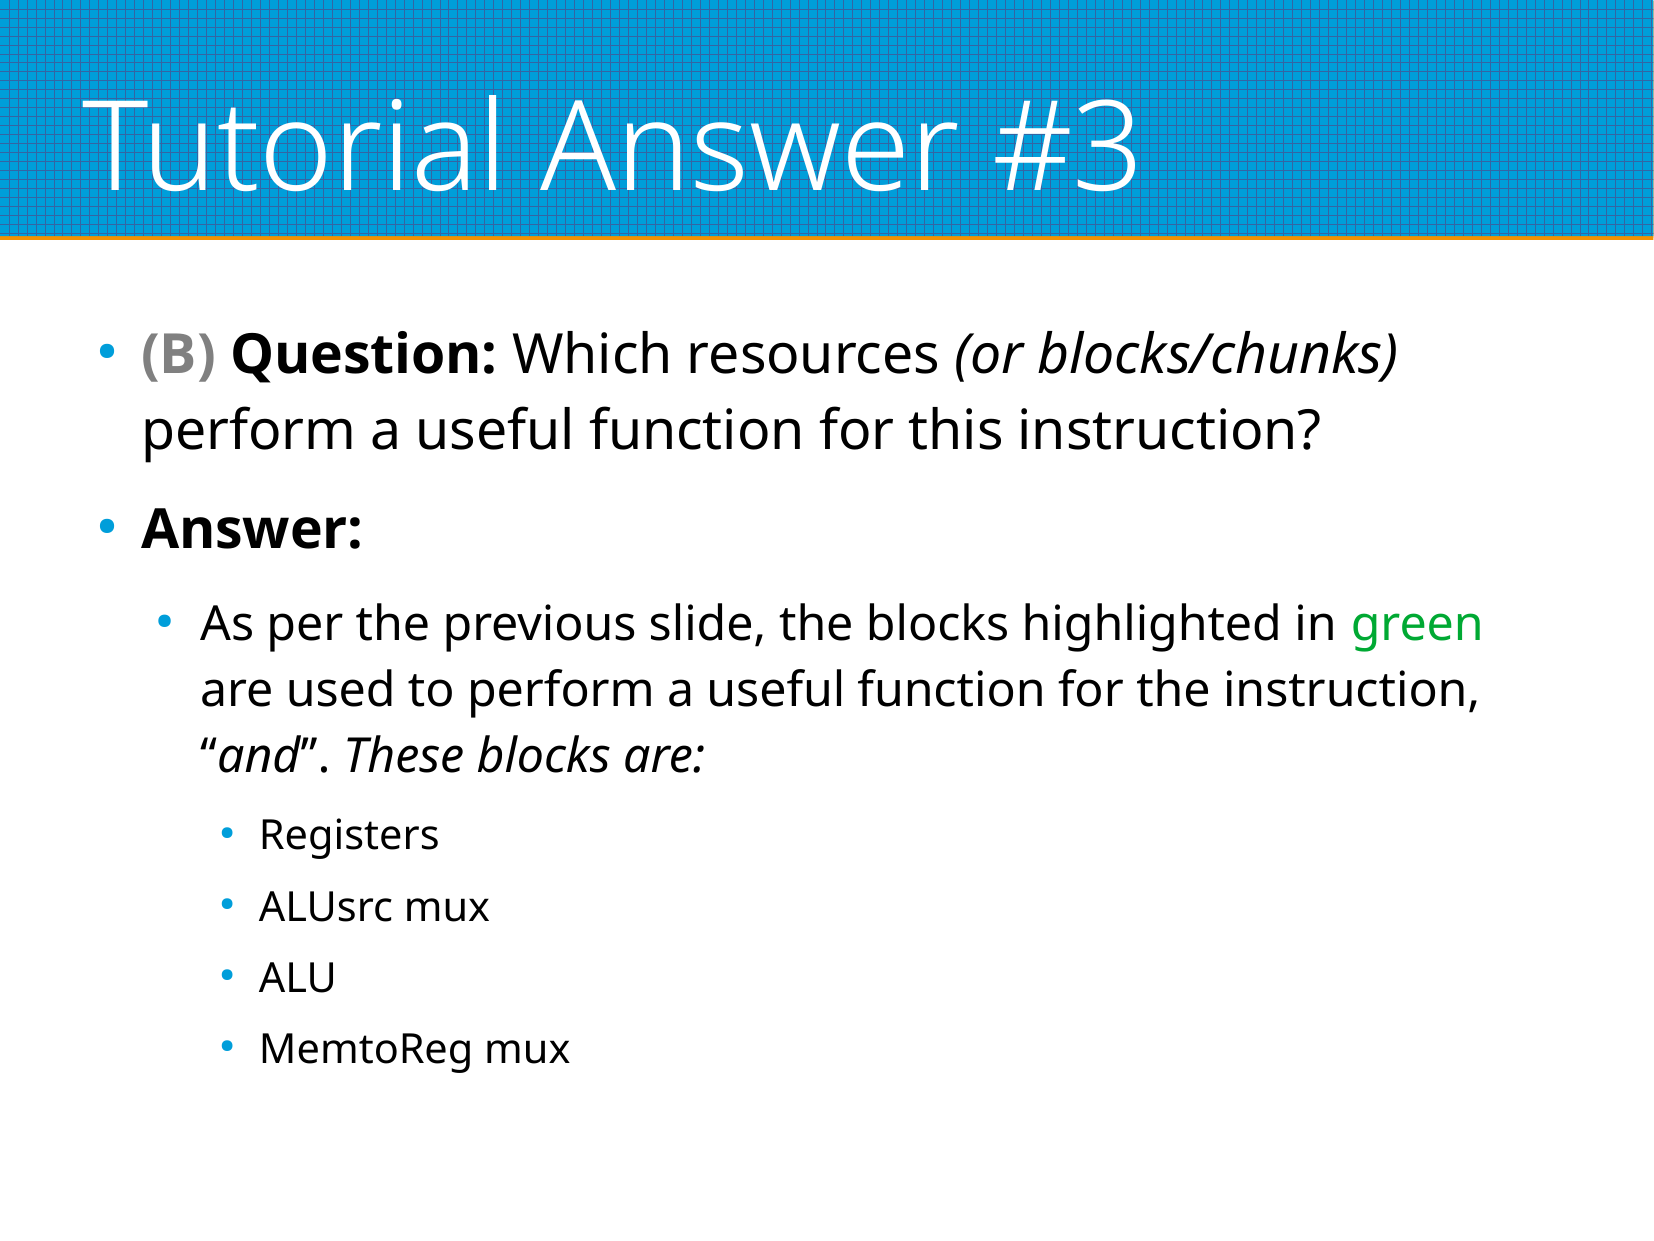

# Tutorial Answer #3
(B) Question: Which resources (or blocks/chunks) perform a useful function for this instruction?
Answer:
As per the previous slide, the blocks highlighted in green are used to perform a useful function for the instruction, ‘‘and’’. These blocks are:
Registers
ALUsrc mux
ALU
MemtoReg mux